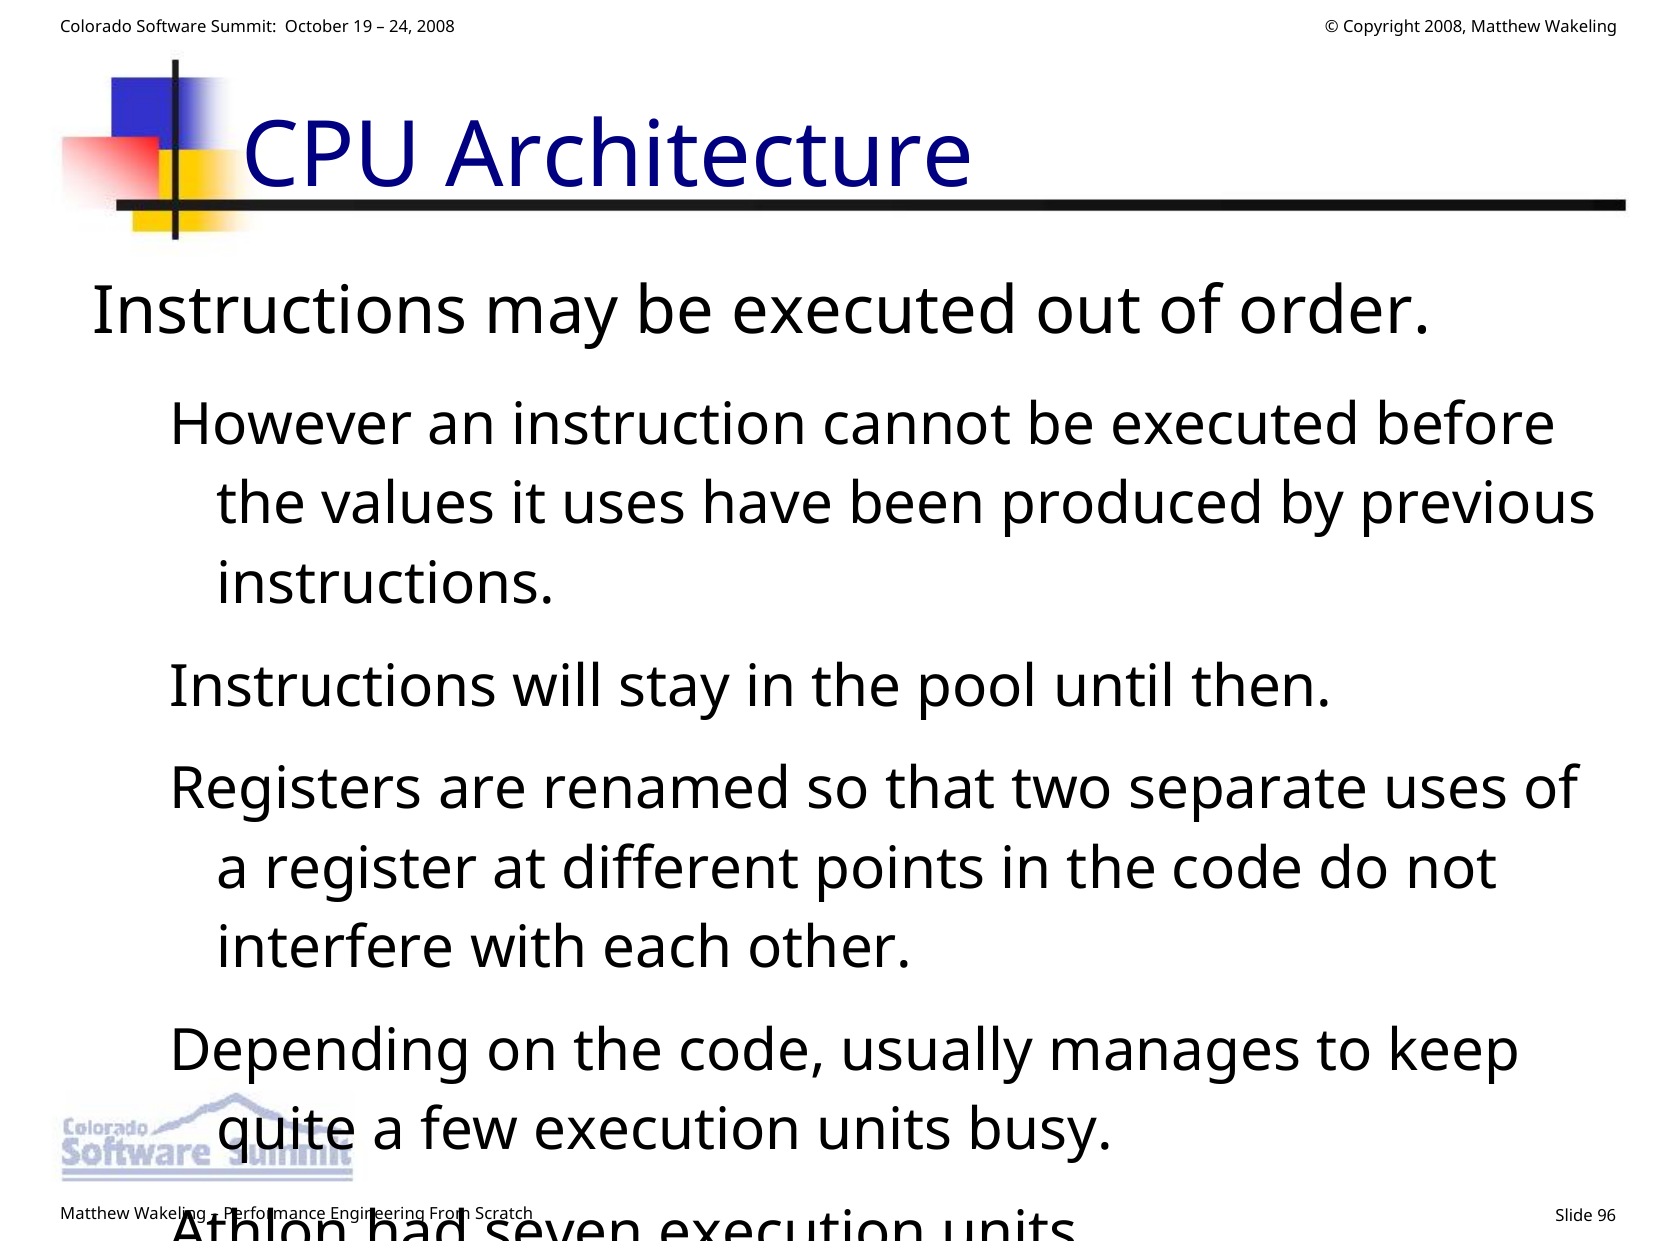

# CPU Architecture
Instructions may be executed out of order.
However an instruction cannot be executed before the values it uses have been produced by previous instructions.
Instructions will stay in the pool until then.
Registers are renamed so that two separate uses of a register at different points in the code do not interfere with each other.
Depending on the code, usually manages to keep quite a few execution units busy.
Athlon had seven execution units.